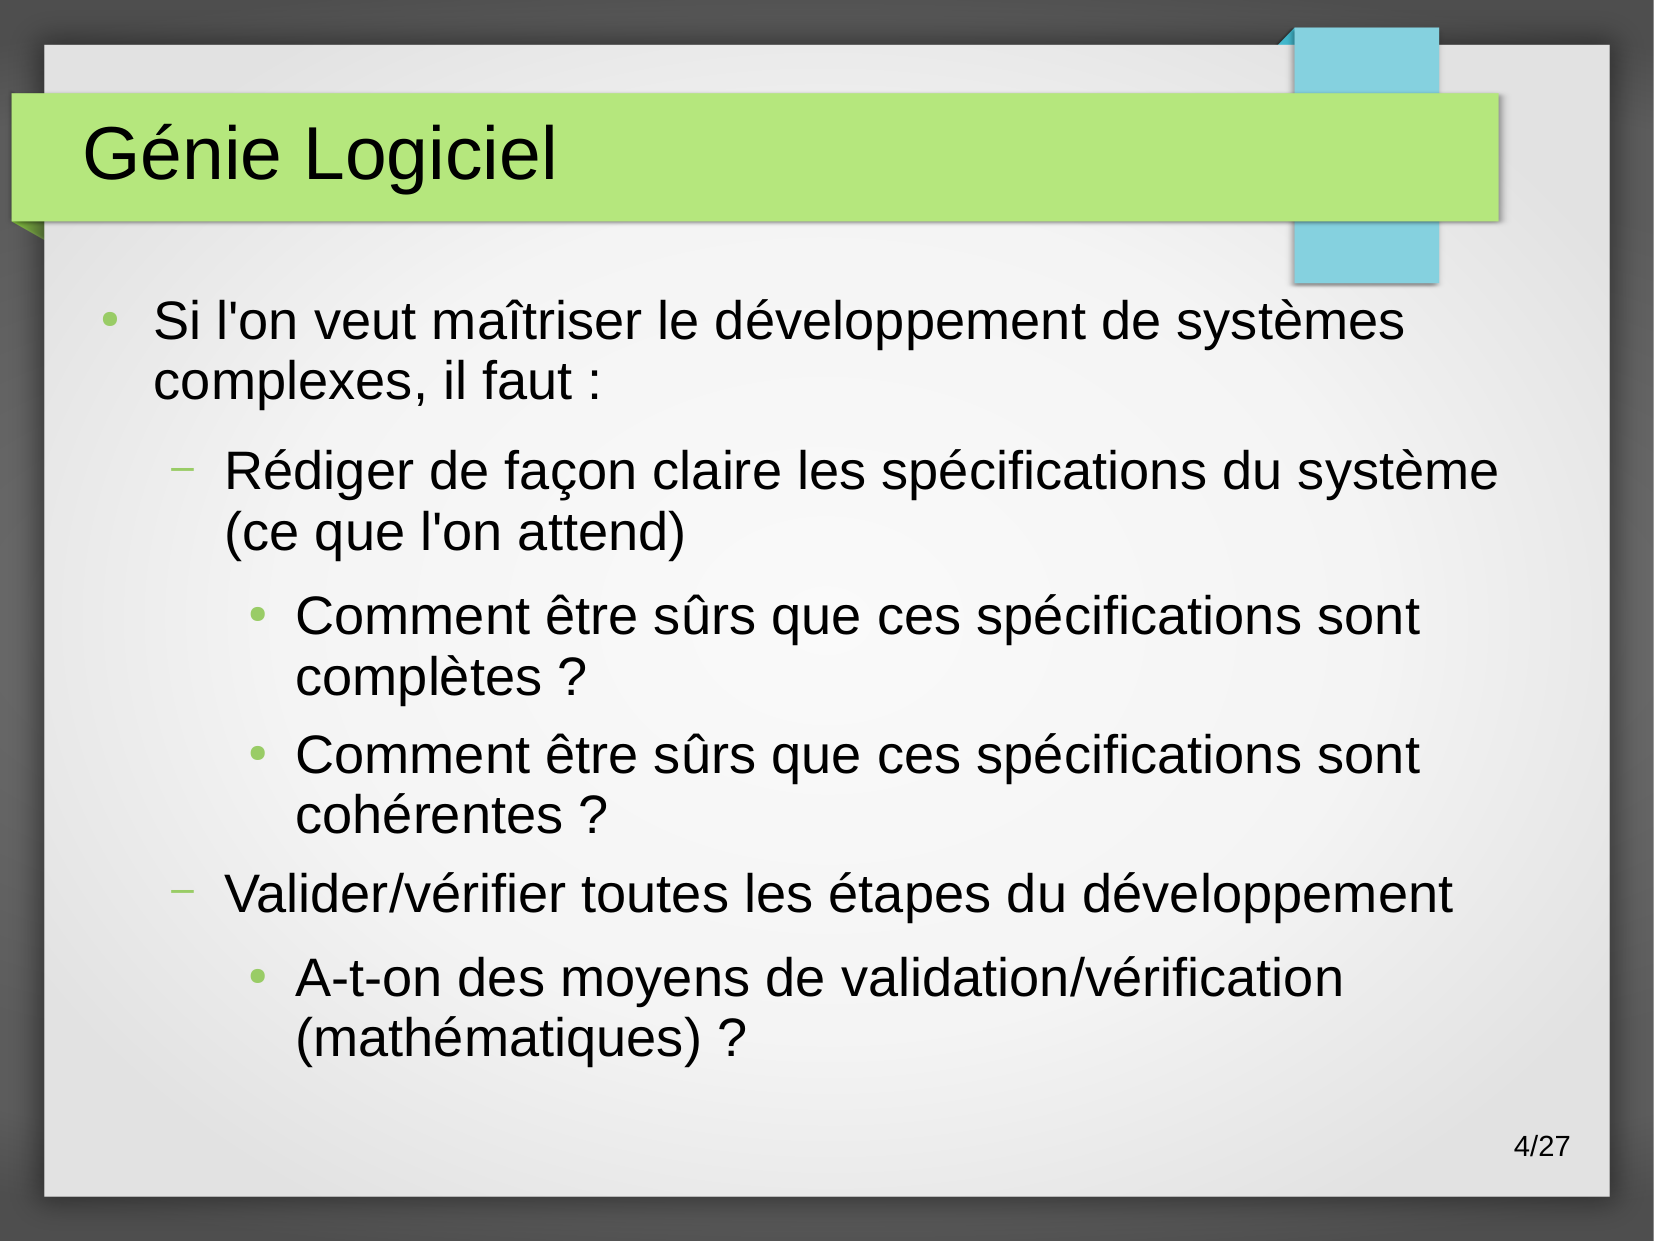

# Génie Logiciel
Si l'on veut maîtriser le développement de systèmes complexes, il faut :
Rédiger de façon claire les spécifications du système (ce que l'on attend)
Comment être sûrs que ces spécifications sont complètes ?
Comment être sûrs que ces spécifications sont cohérentes ?
Valider/vérifier toutes les étapes du développement
A-t-on des moyens de validation/vérification (mathématiques) ?
4